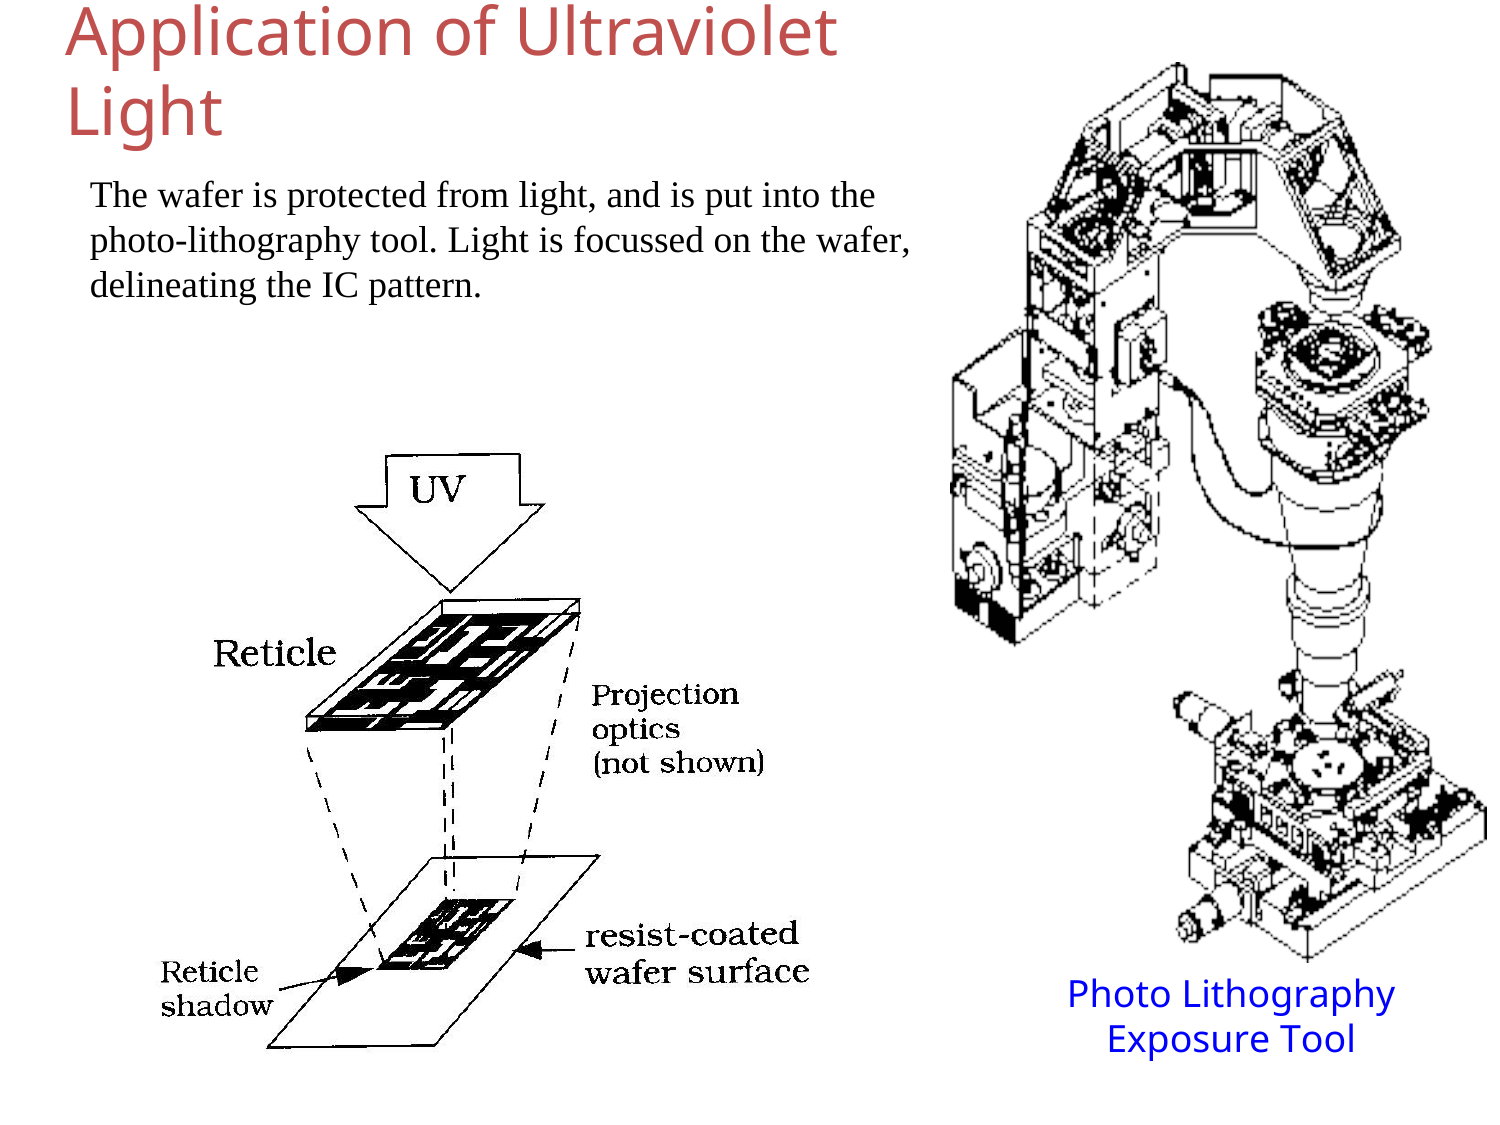

# Application of Ultraviolet Light
The wafer is protected from light, and is put into the photo-lithography tool. Light is focussed on the wafer, delineating the IC pattern.
Photo Lithography Exposure Tool